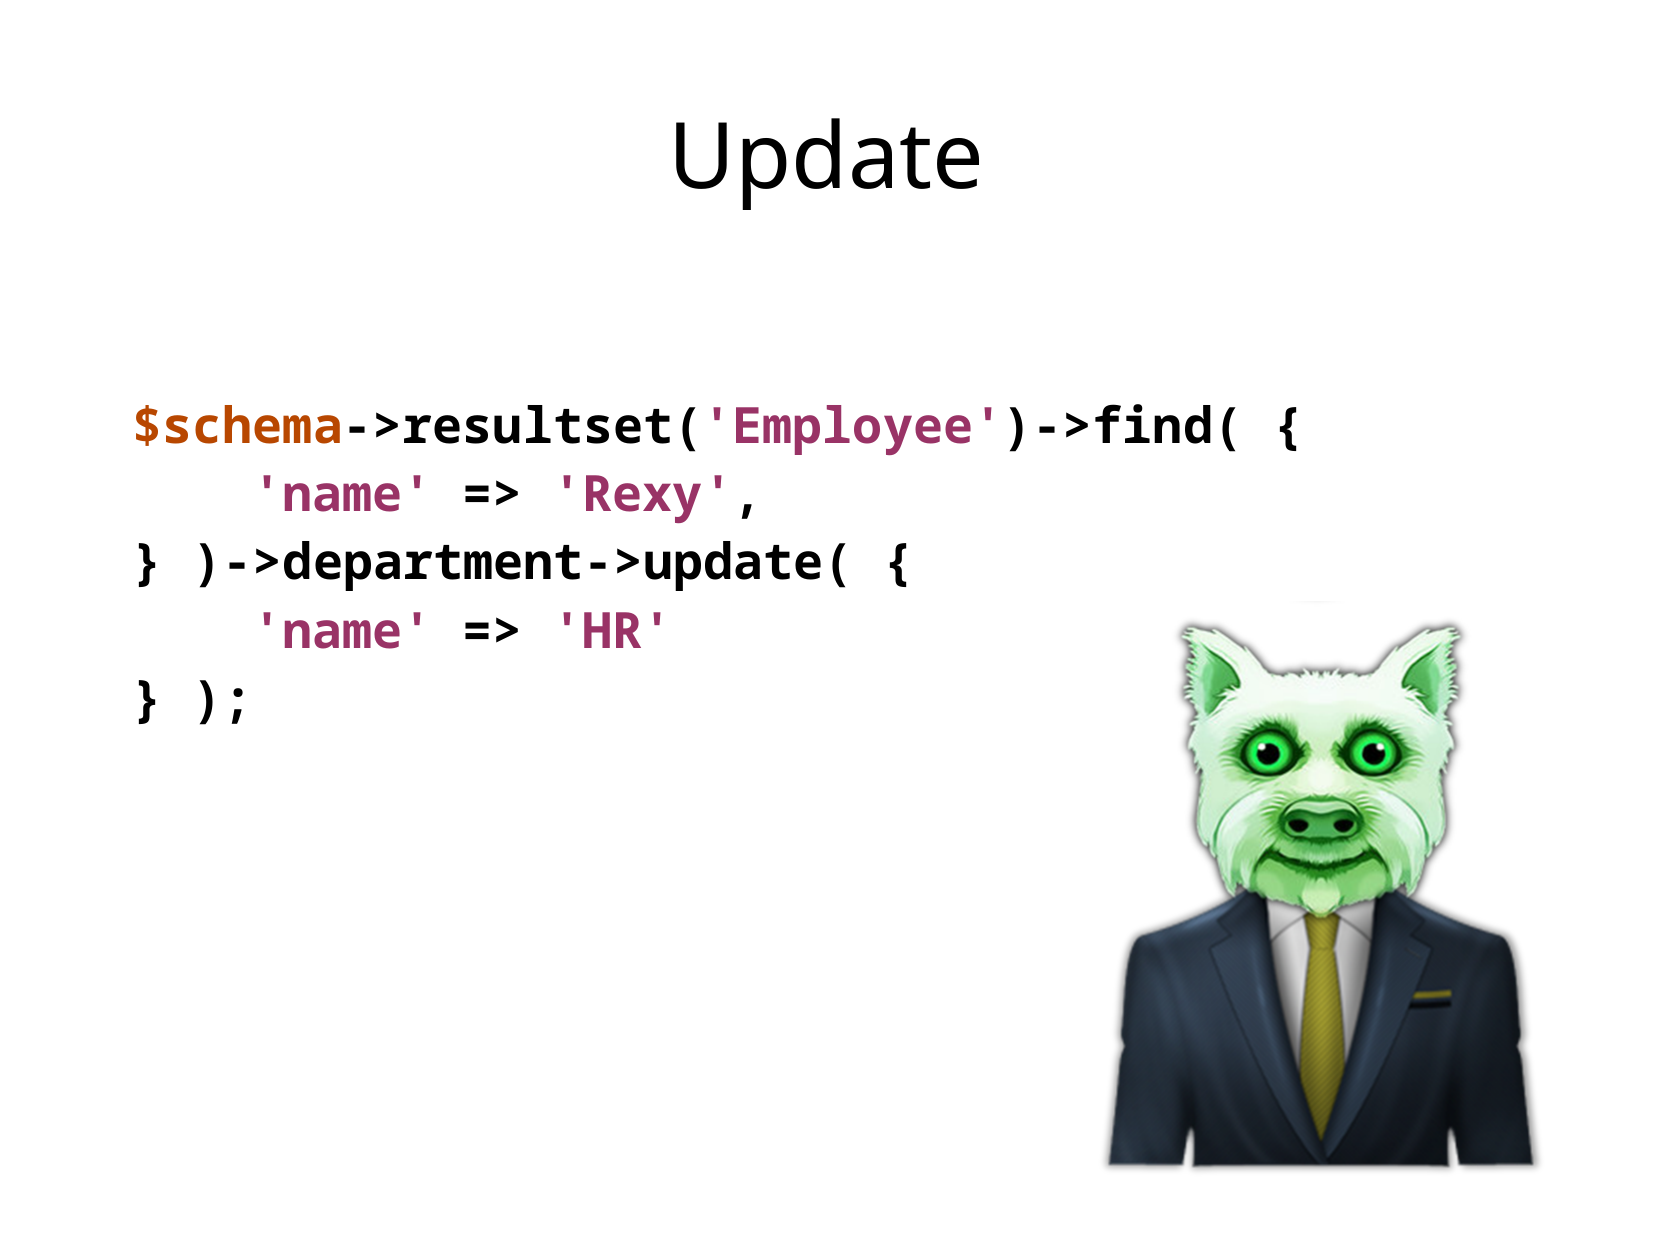

# Update
$schema->resultset('Employee')->find( {
 'name' => 'Rexy',
} )->department->update( {
 'name' => 'HR'
} );